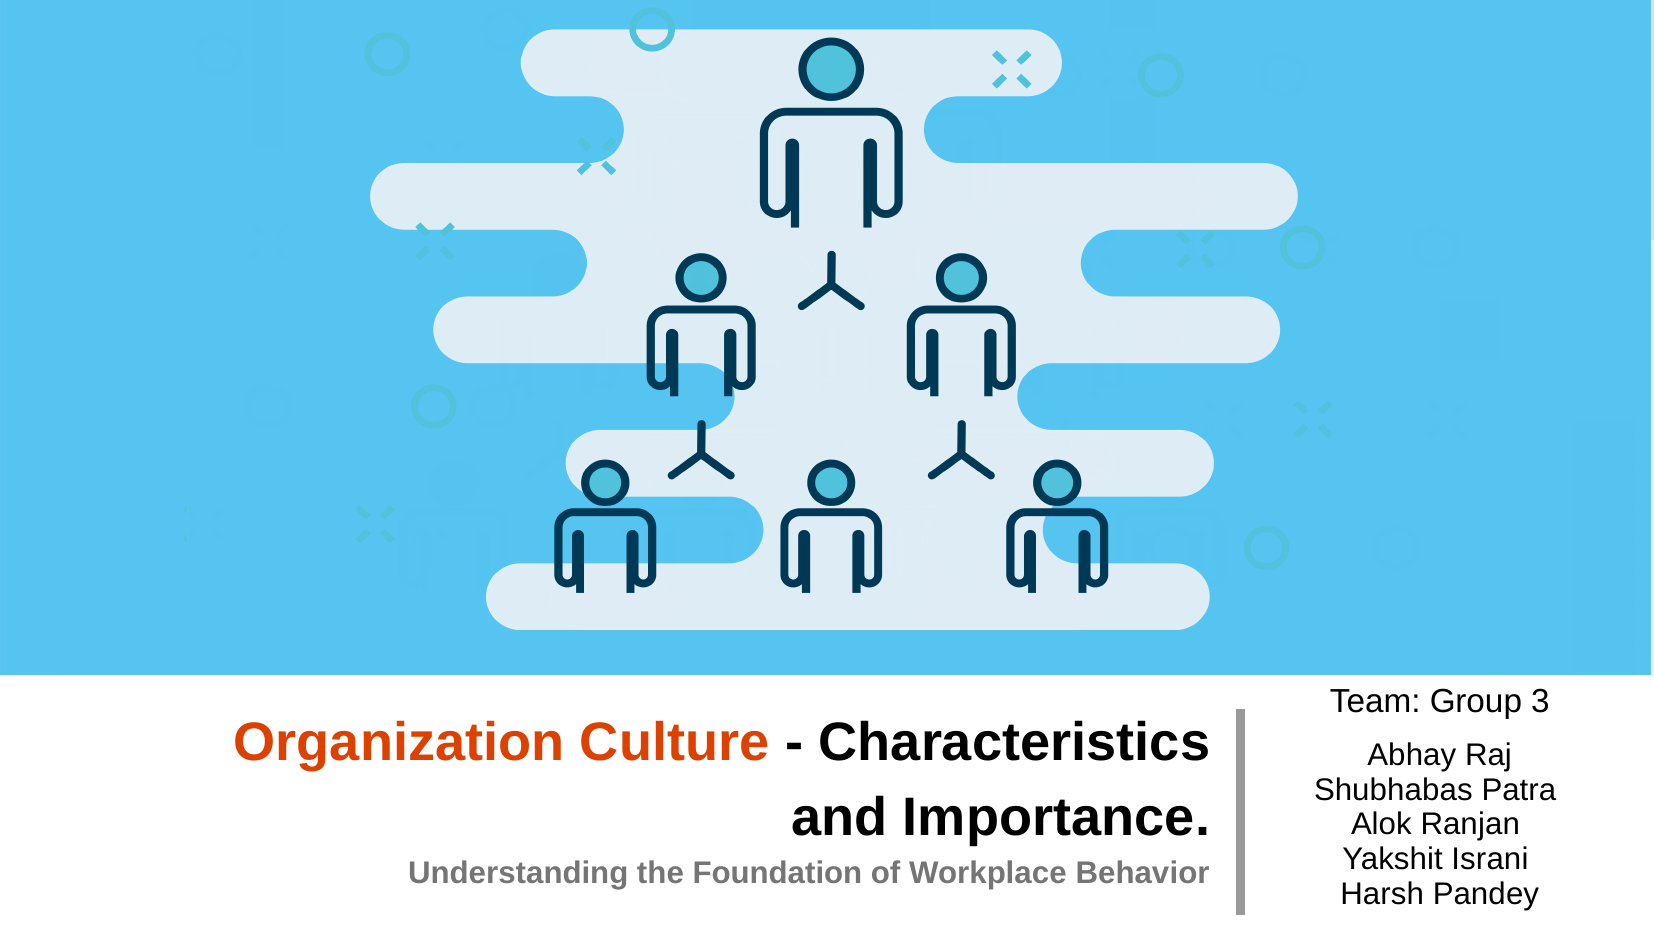

# Organization Culture - Characteristics and Importance. Understanding the Foundation of Workplace Behavior
Team: Group 3
Abhay Raj
Shubhabas Patra
Alok Ranjan
Yakshit Israni
Harsh Pandey